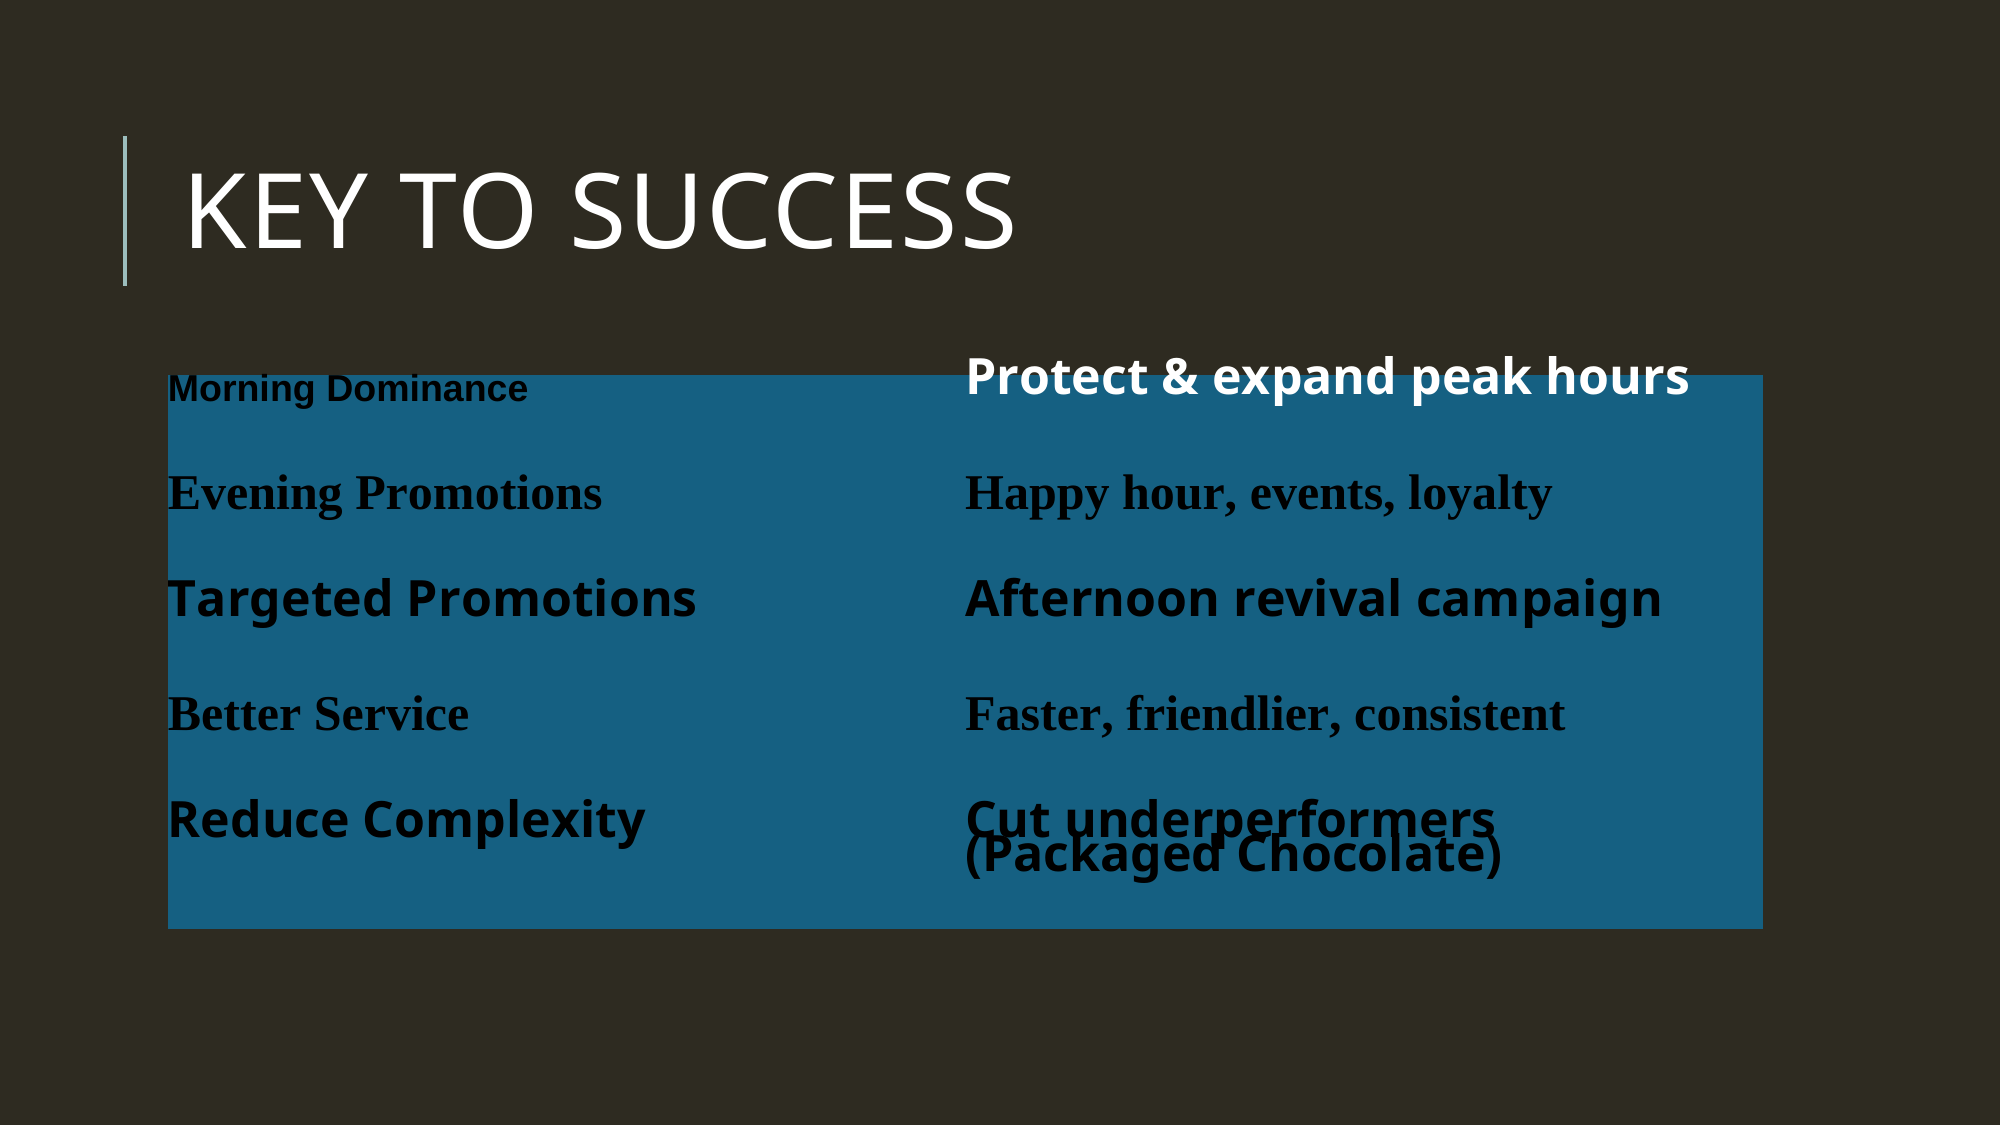

# Key to success
| Morning Dominance | Protect & expand peak hours |
| --- | --- |
| Evening Promotions | Happy hour, events, loyalty |
| Targeted Promotions | Afternoon revival campaign |
| Better Service | Faster, friendlier, consistent |
| Reduce Complexity | Cut underperformers (Packaged Chocolate) |